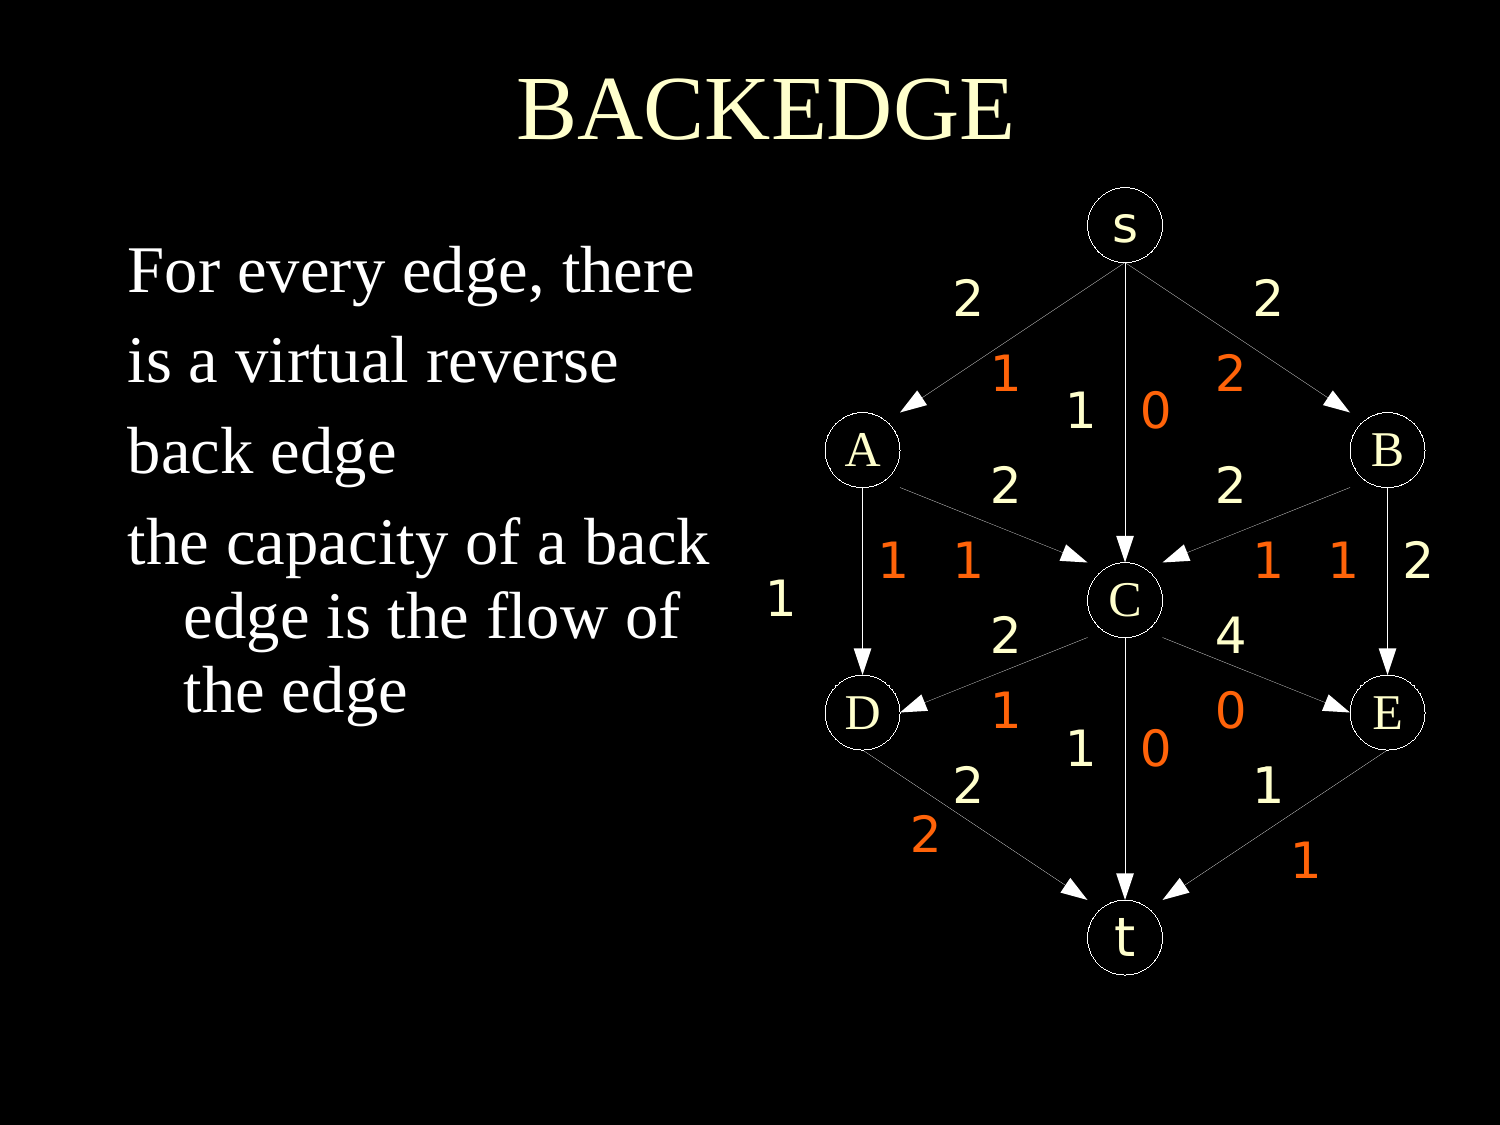

# BACKEDGE
s
For every edge, there
is a virtual reverse
back edge
the capacity of a back edge is the flow of the edge
2
2
1
2
1
0
A
B
2
2
1
1
1
1
2
1
C
2
4
D
1
0
E
1
0
2
1
1
2
1
t